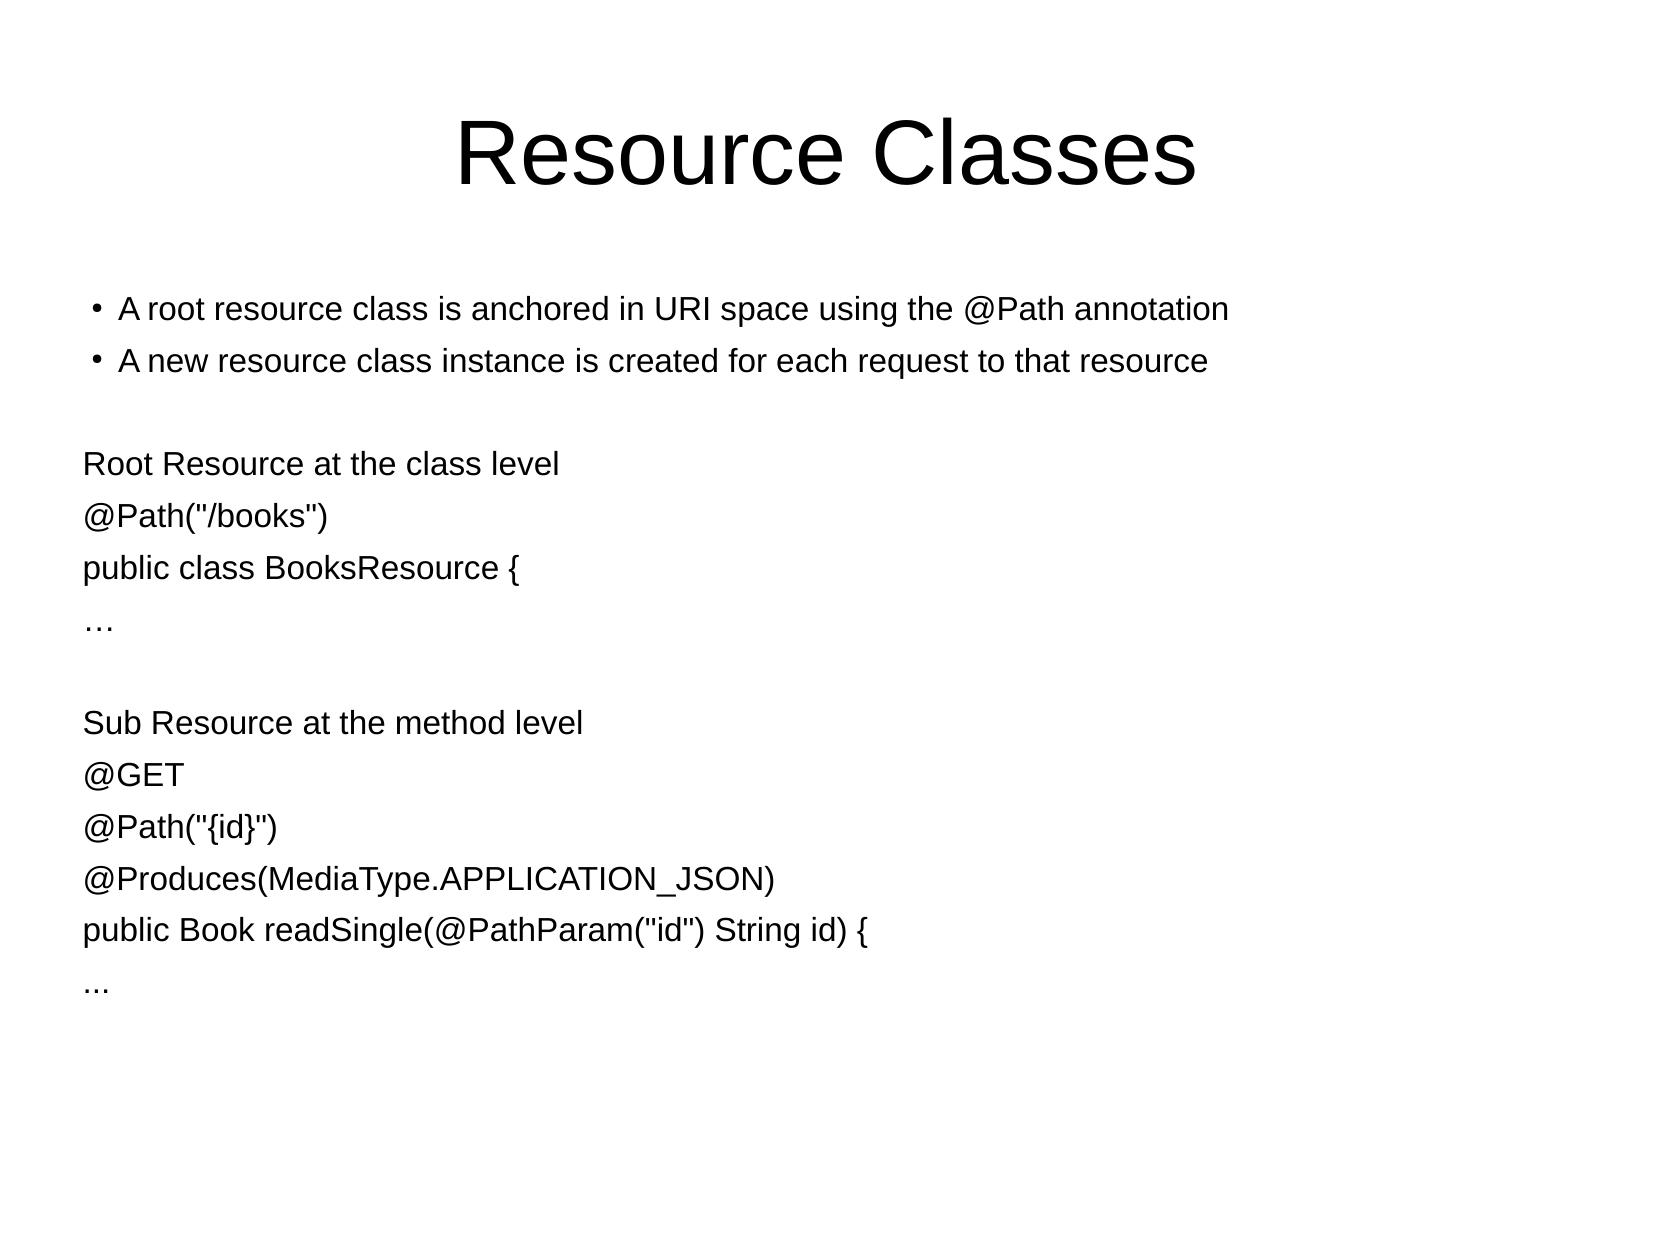

# Resource Classes
A root resource class is anchored in URI space using the @Path annotation
A new resource class instance is created for each request to that resource
Root Resource at the class level
@Path("/books")
public class BooksResource {
…
Sub Resource at the method level
@GET
@Path("{id}")
@Produces(MediaType.APPLICATION_JSON)
public Book readSingle(@PathParam("id") String id) {
...